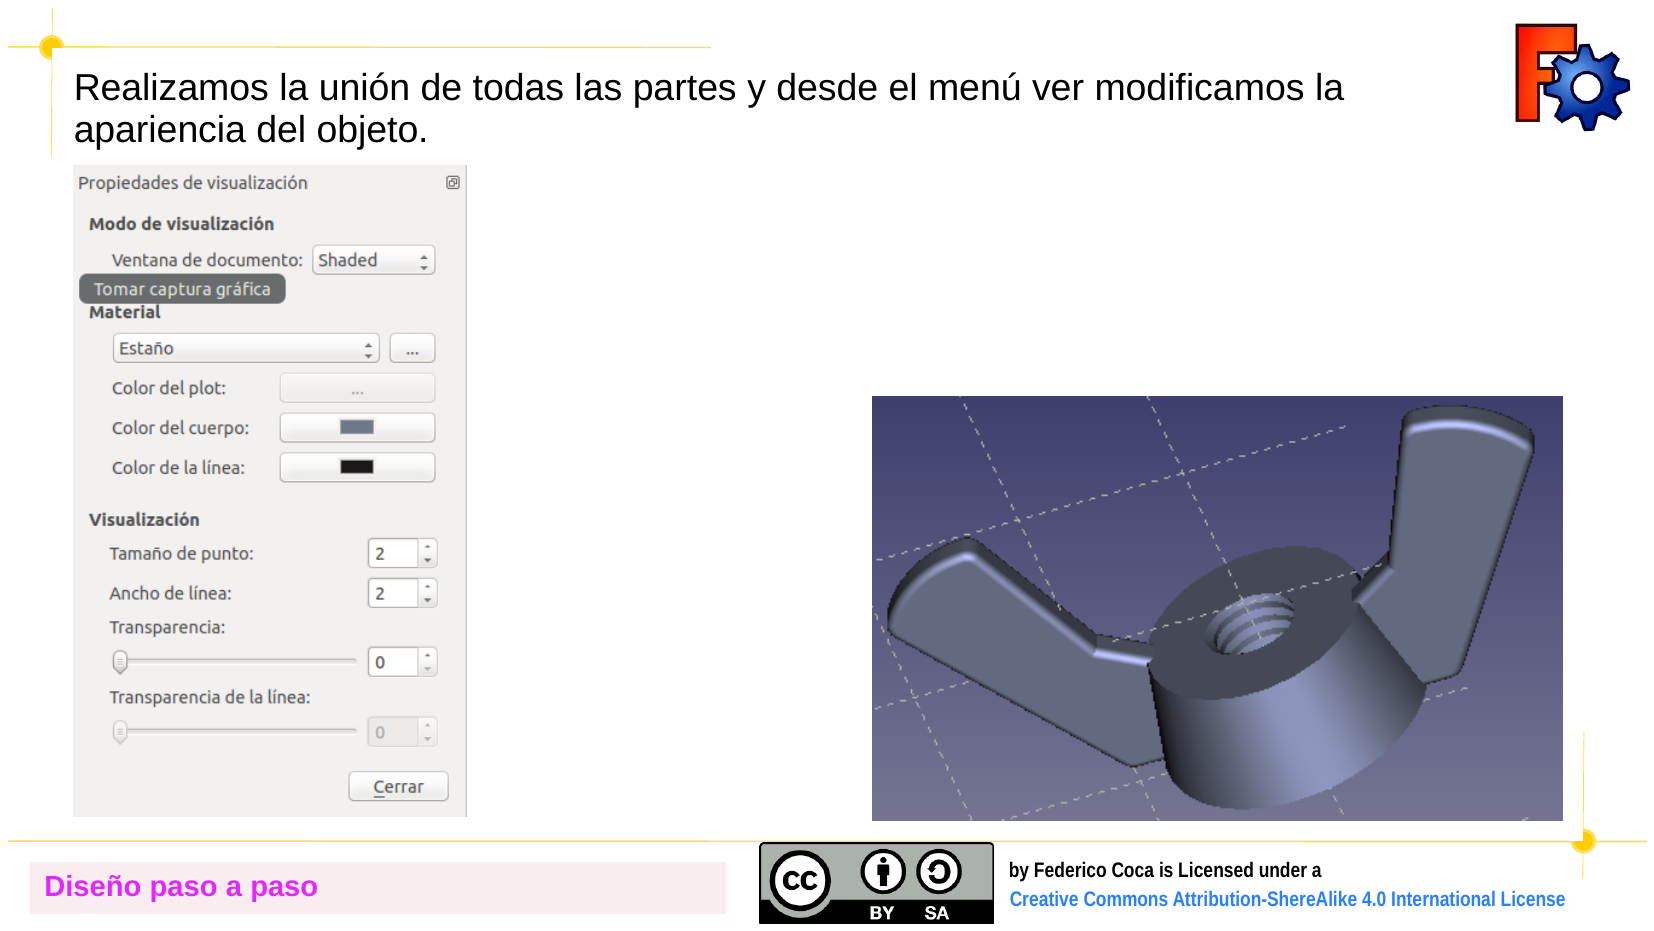

Realizamos la unión de todas las partes y desde el menú ver modificamos la apariencia del objeto.
Diseño paso a paso